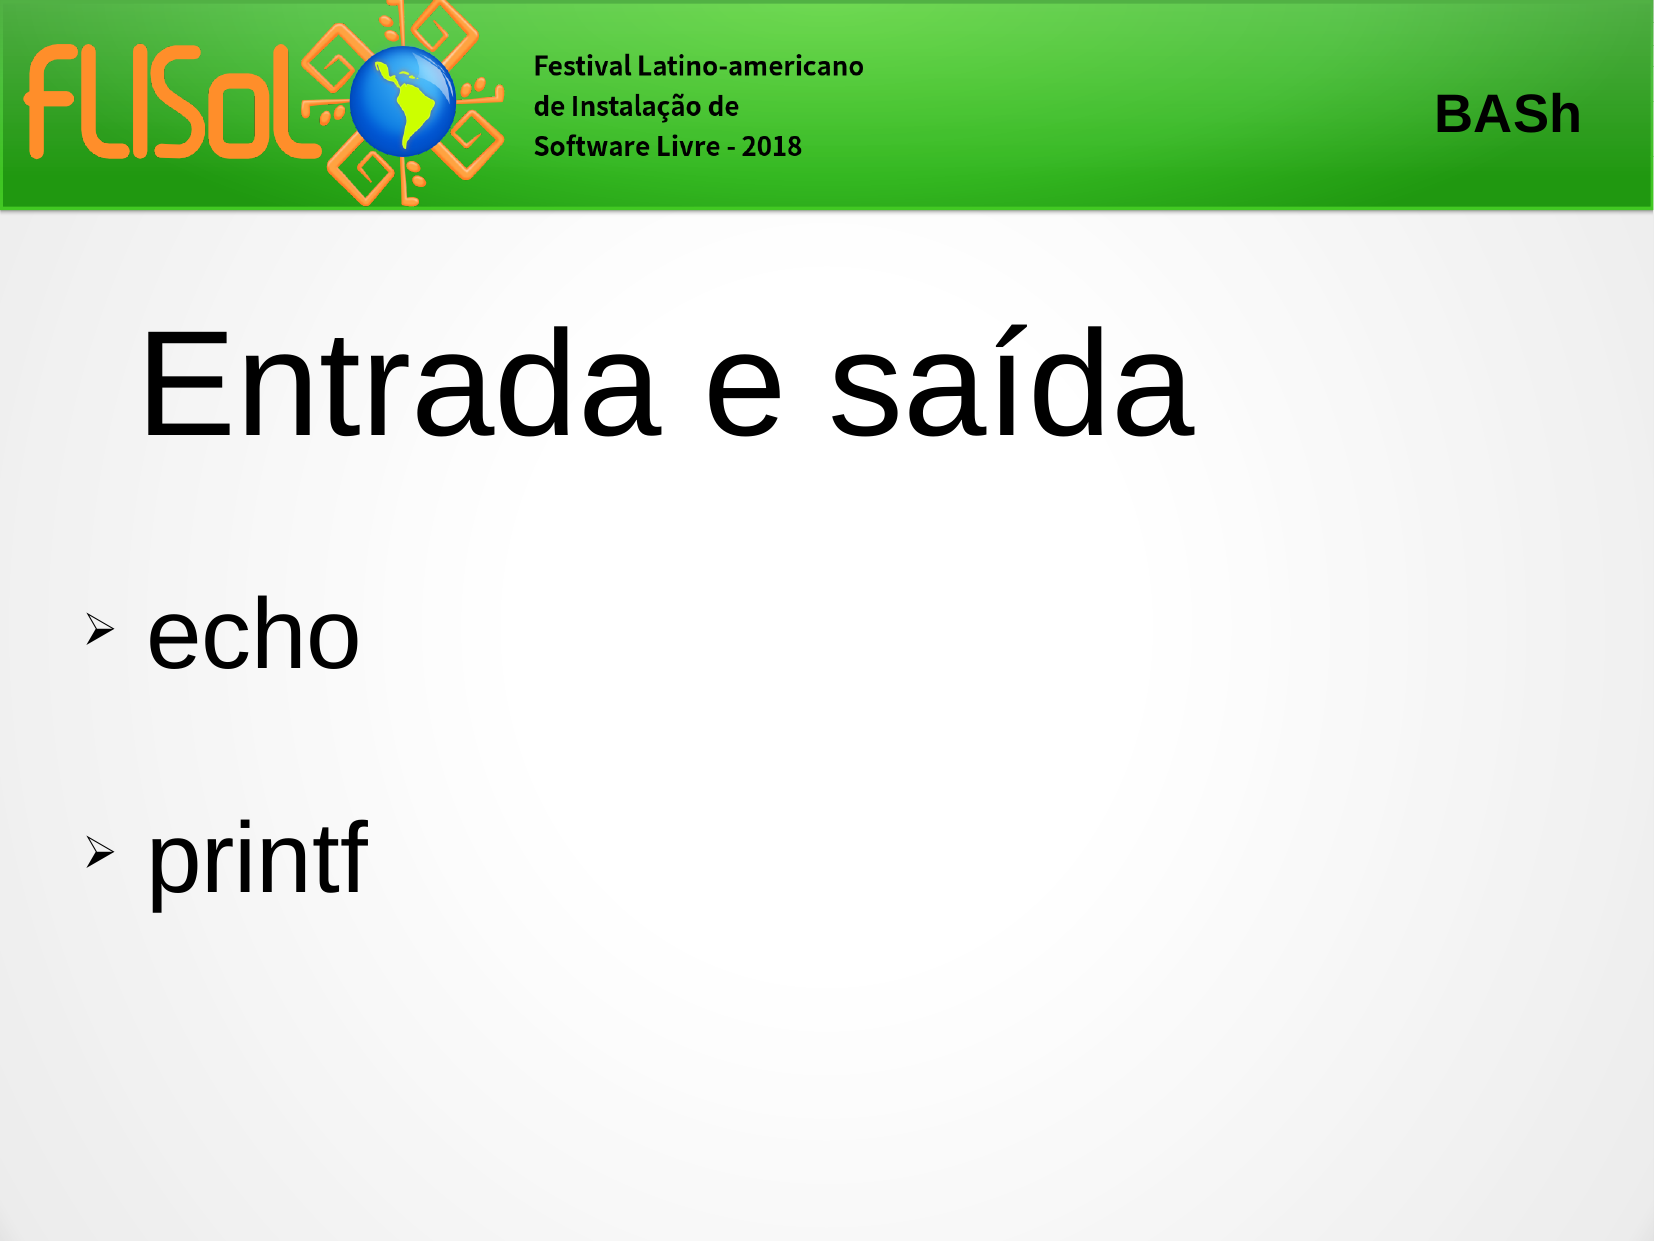

BASh
# Entrada e saída
 echo
 printf